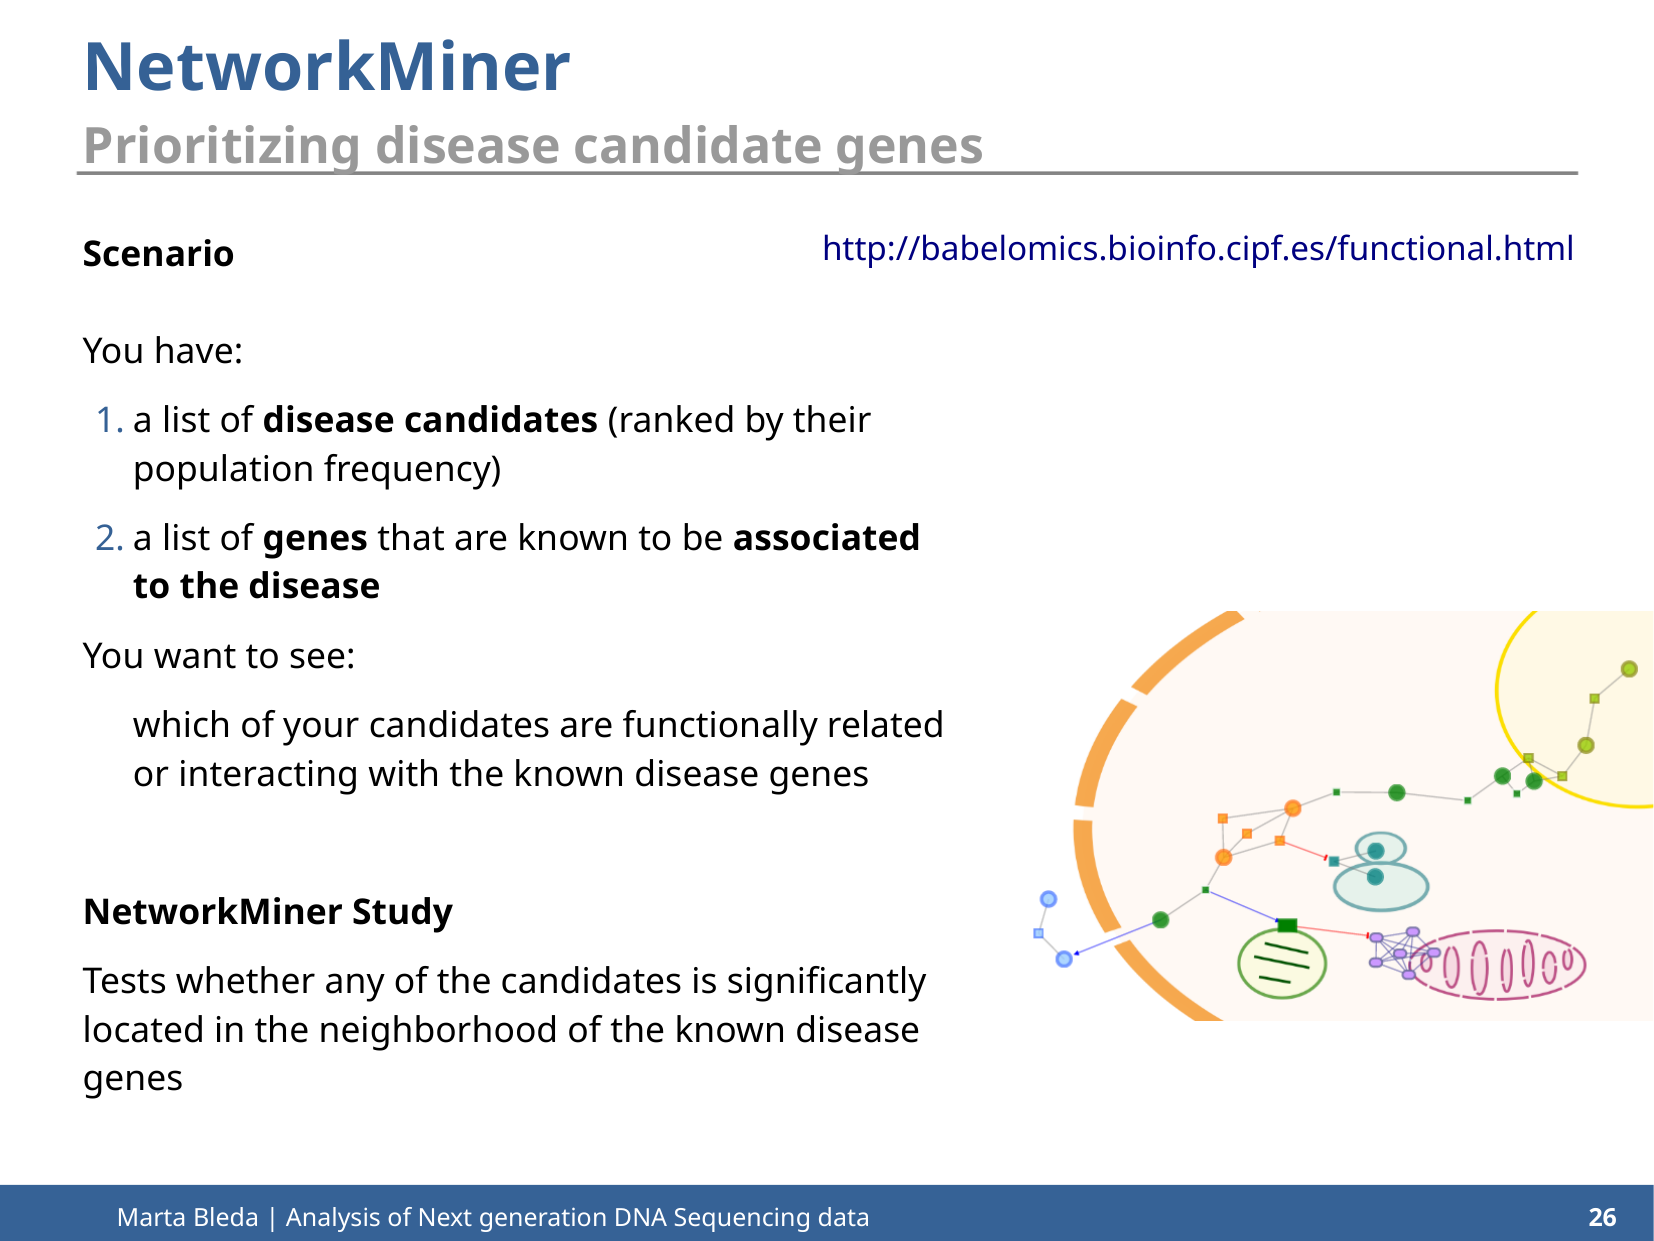

# NetworkMiner Prioritizing disease candidate genes
http://babelomics.bioinfo.cipf.es/functional.html
Scenario
You have:
a list of disease candidates (ranked by their population frequency)
a list of genes that are known to be associated to the disease
You want to see:
which of your candidates are functionally related or interacting with the known disease genes
NetworkMiner Study
Tests whether any of the candidates is significantly located in the neighborhood of the known disease genes
Marta Bleda | Analysis of Next generation DNA Sequencing data
26